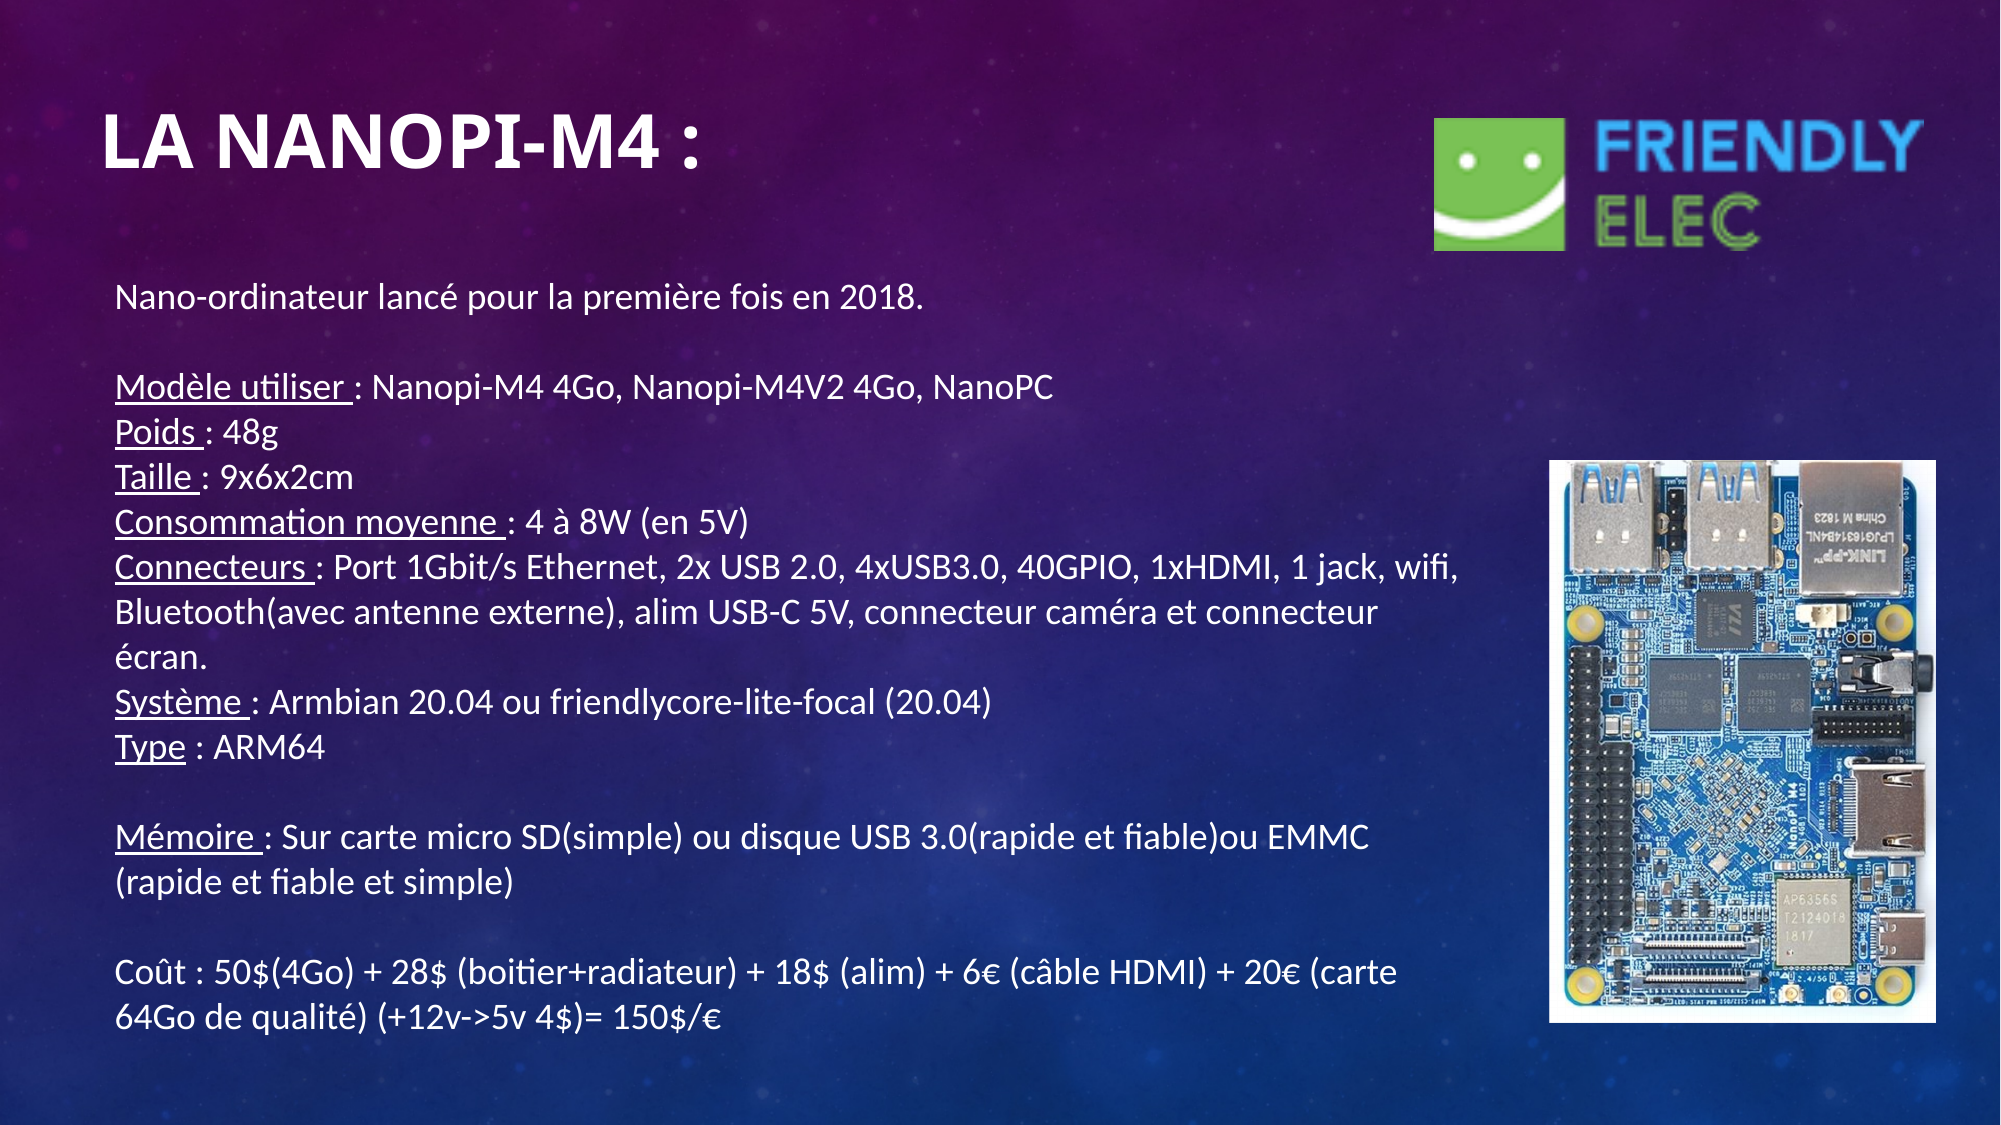

# La NANOPI-M4 :
Nano-ordinateur lancé pour la première fois en 2018.
Modèle utiliser : Nanopi-M4 4Go, Nanopi-M4V2 4Go, NanoPC
Poids : 48g
Taille : 9x6x2cm
Consommation moyenne : 4 à 8W (en 5V)
Connecteurs : Port 1Gbit/s Ethernet, 2x USB 2.0, 4xUSB3.0, 40GPIO, 1xHDMI, 1 jack, wifi, Bluetooth(avec antenne externe), alim USB-C 5V, connecteur caméra et connecteur écran.
Système : Armbian 20.04 ou friendlycore-lite-focal (20.04)
Type : ARM64
Mémoire : Sur carte micro SD(simple) ou disque USB 3.0(rapide et fiable)ou EMMC (rapide et fiable et simple)
Coût : 50$(4Go) + 28$ (boitier+radiateur) + 18$ (alim) + 6€ (câble HDMI) + 20€ (carte 64Go de qualité) (+12v->5v 4$)= 150$/€